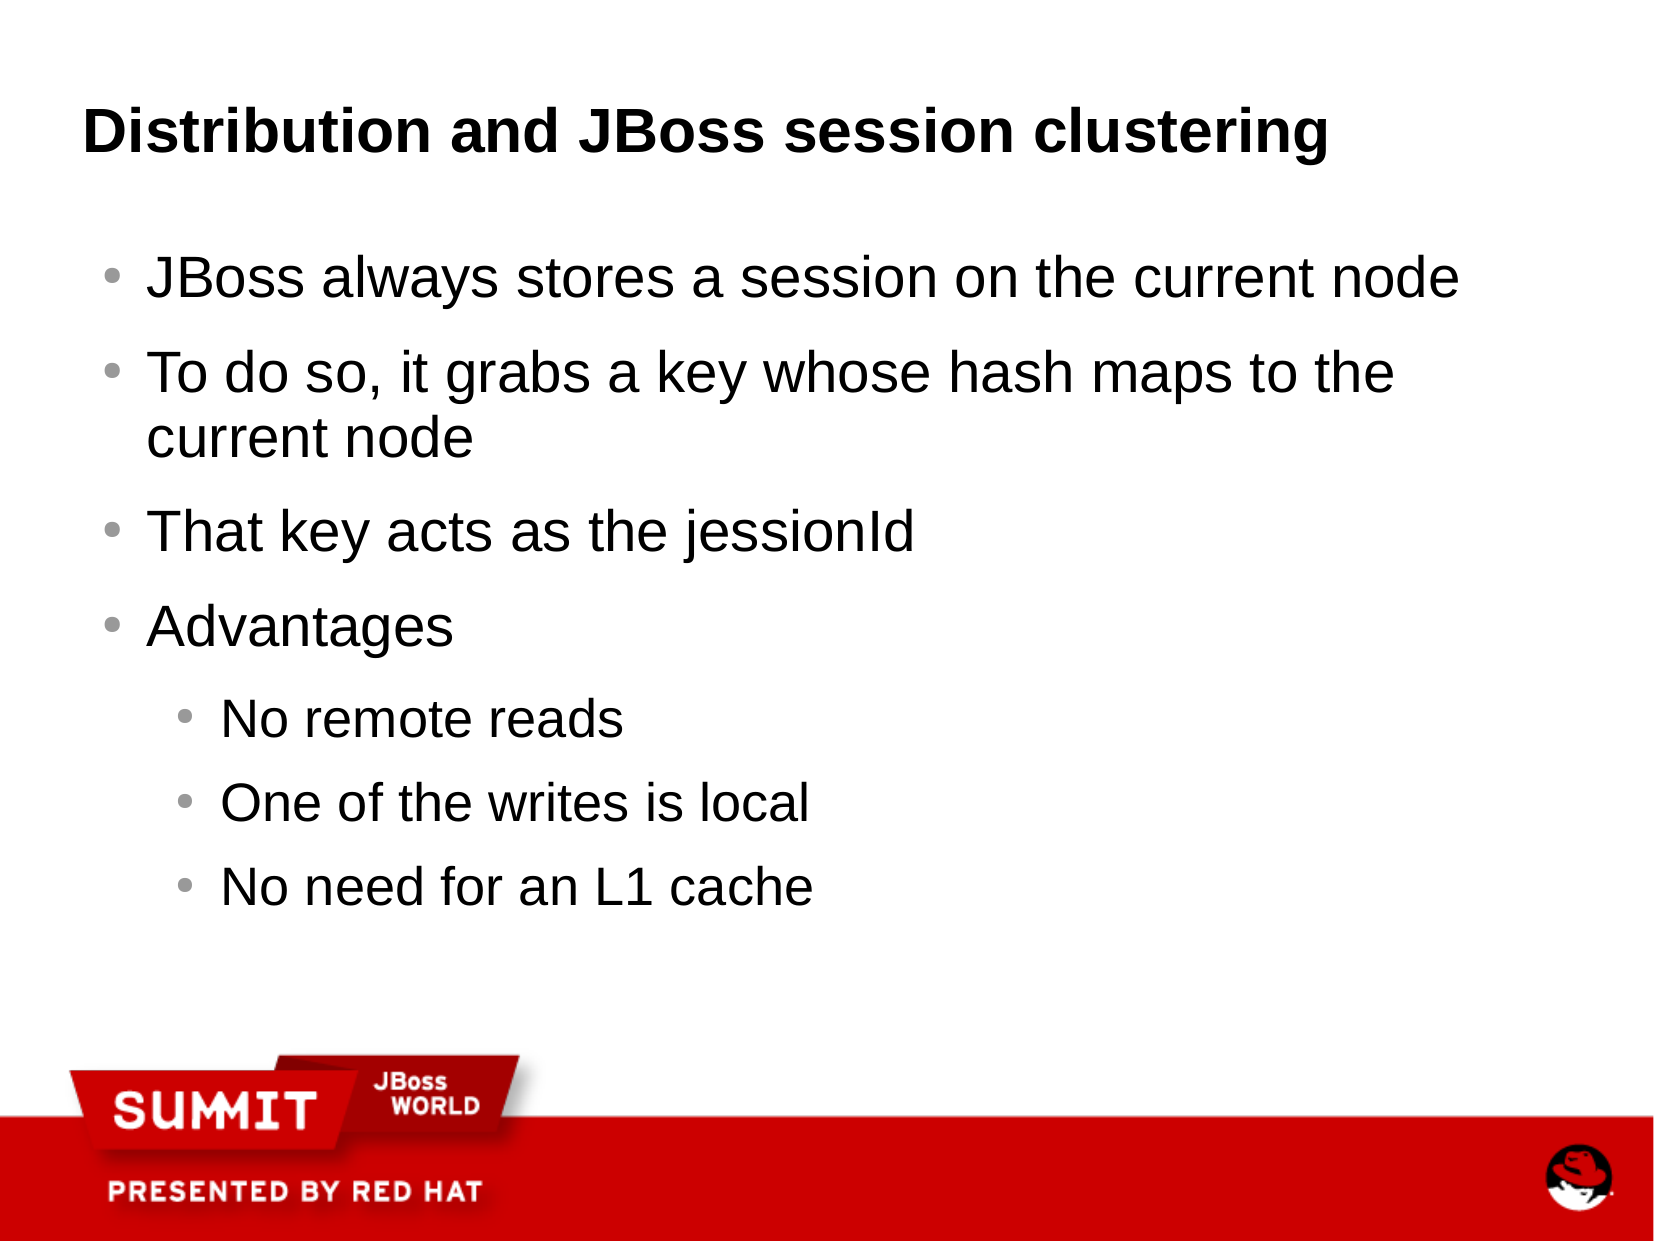

# Distribution and JBoss session clustering
JBoss always stores a session on the current node
To do so, it grabs a key whose hash maps to the current node
That key acts as the jessionId
Advantages
No remote reads
One of the writes is local
No need for an L1 cache